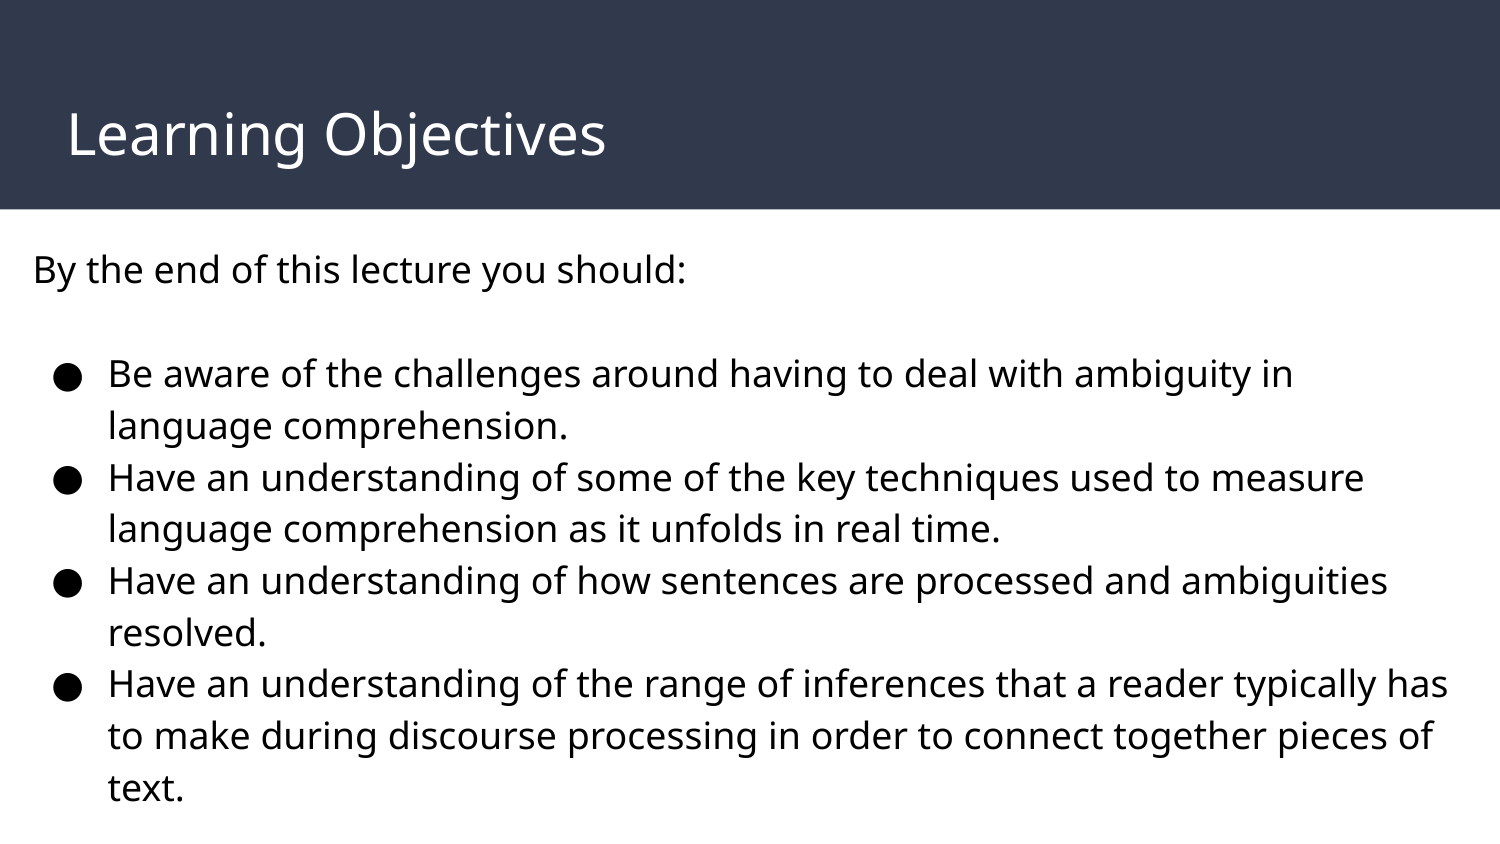

# Learning Objectives
By the end of this lecture you should:
Be aware of the challenges around having to deal with ambiguity in language comprehension.
Have an understanding of some of the key techniques used to measure language comprehension as it unfolds in real time.
Have an understanding of how sentences are processed and ambiguities resolved.
Have an understanding of the range of inferences that a reader typically has to make during discourse processing in order to connect together pieces of text.